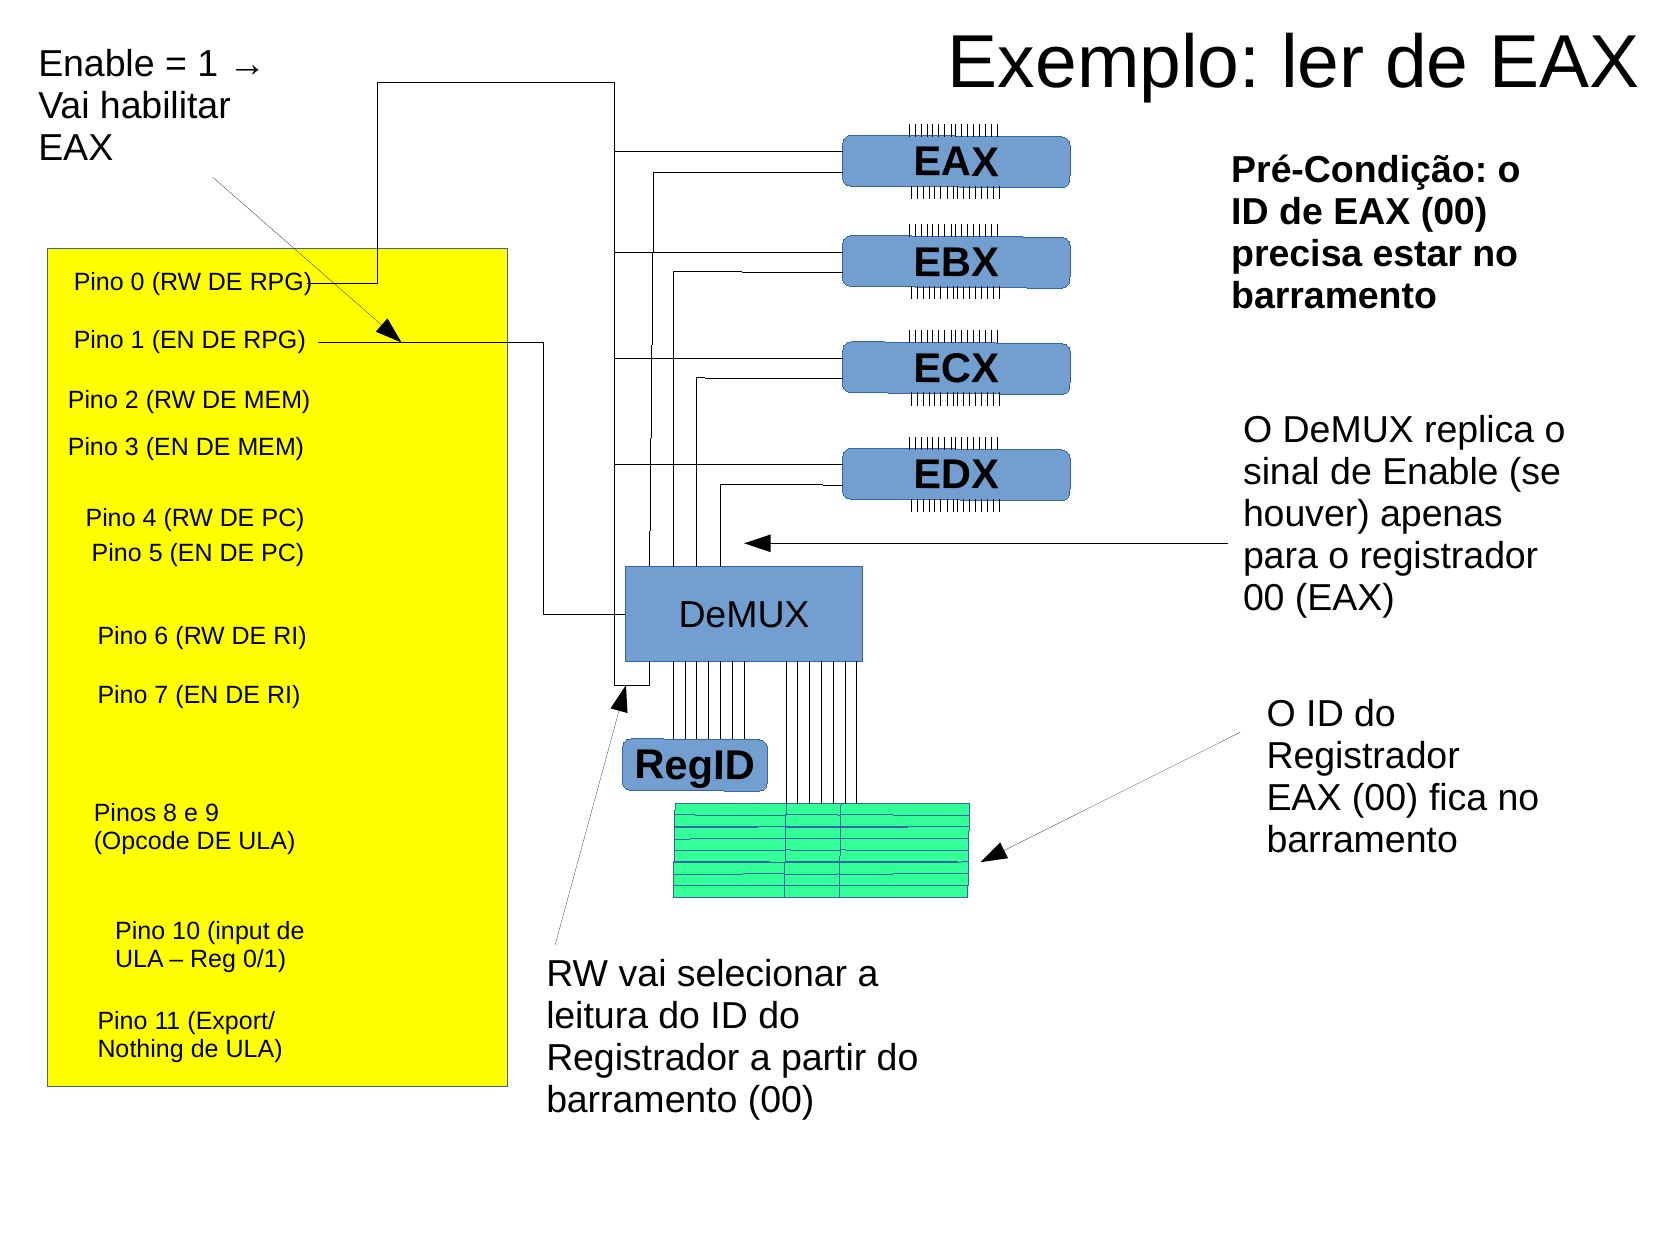

Exemplo: ler de EAX
Enable = 1 → Vai habilitar EAX
EAX
Pré-Condição: o ID de EAX (00) precisa estar no barramento
EBX
Pino 0 (RW DE RPG)
Pino 1 (EN DE RPG)
ECX
Pino 2 (RW DE MEM)
O DeMUX replica o sinal de Enable (se houver) apenas para o registrador 00 (EAX)
Pino 3 (EN DE MEM)
EDX
Pino 4 (RW DE PC)
Pino 5 (EN DE PC)
DeMUX
Pino 6 (RW DE RI)
Pino 7 (EN DE RI)
O ID do Registrador EAX (00) fica no barramento
RegID
Pinos 8 e 9
(Opcode DE ULA)
Pino 10 (input de
ULA – Reg 0/1)
RW vai selecionar a leitura do ID do Registrador a partir do barramento (00)
Pino 11 (Export/
Nothing de ULA)